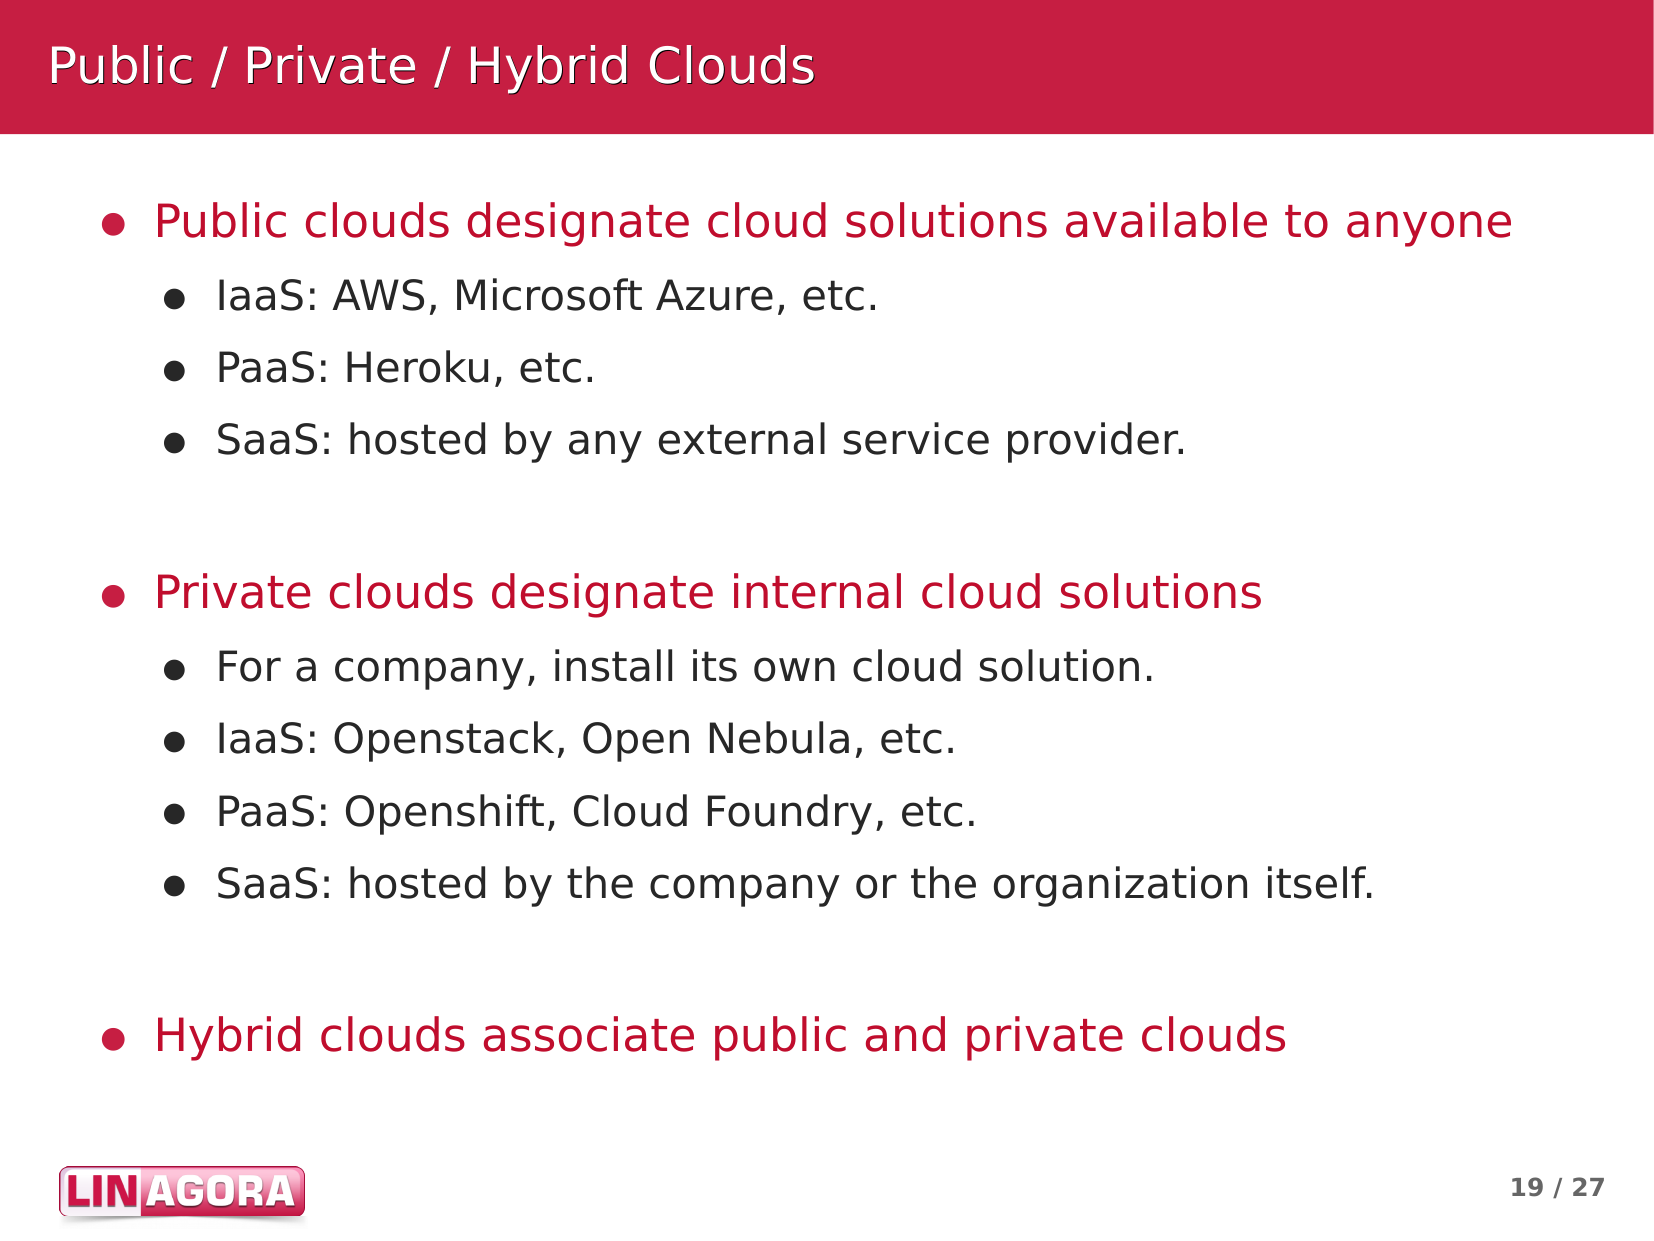

# Public / Private / Hybrid Clouds
Public clouds designate cloud solutions available to anyone
IaaS: AWS, Microsoft Azure, etc.
PaaS: Heroku, etc.
SaaS: hosted by any external service provider.
Private clouds designate internal cloud solutions
For a company, install its own cloud solution.
IaaS: Openstack, Open Nebula, etc.
PaaS: Openshift, Cloud Foundry, etc.
SaaS: hosted by the company or the organization itself.
Hybrid clouds associate public and private clouds